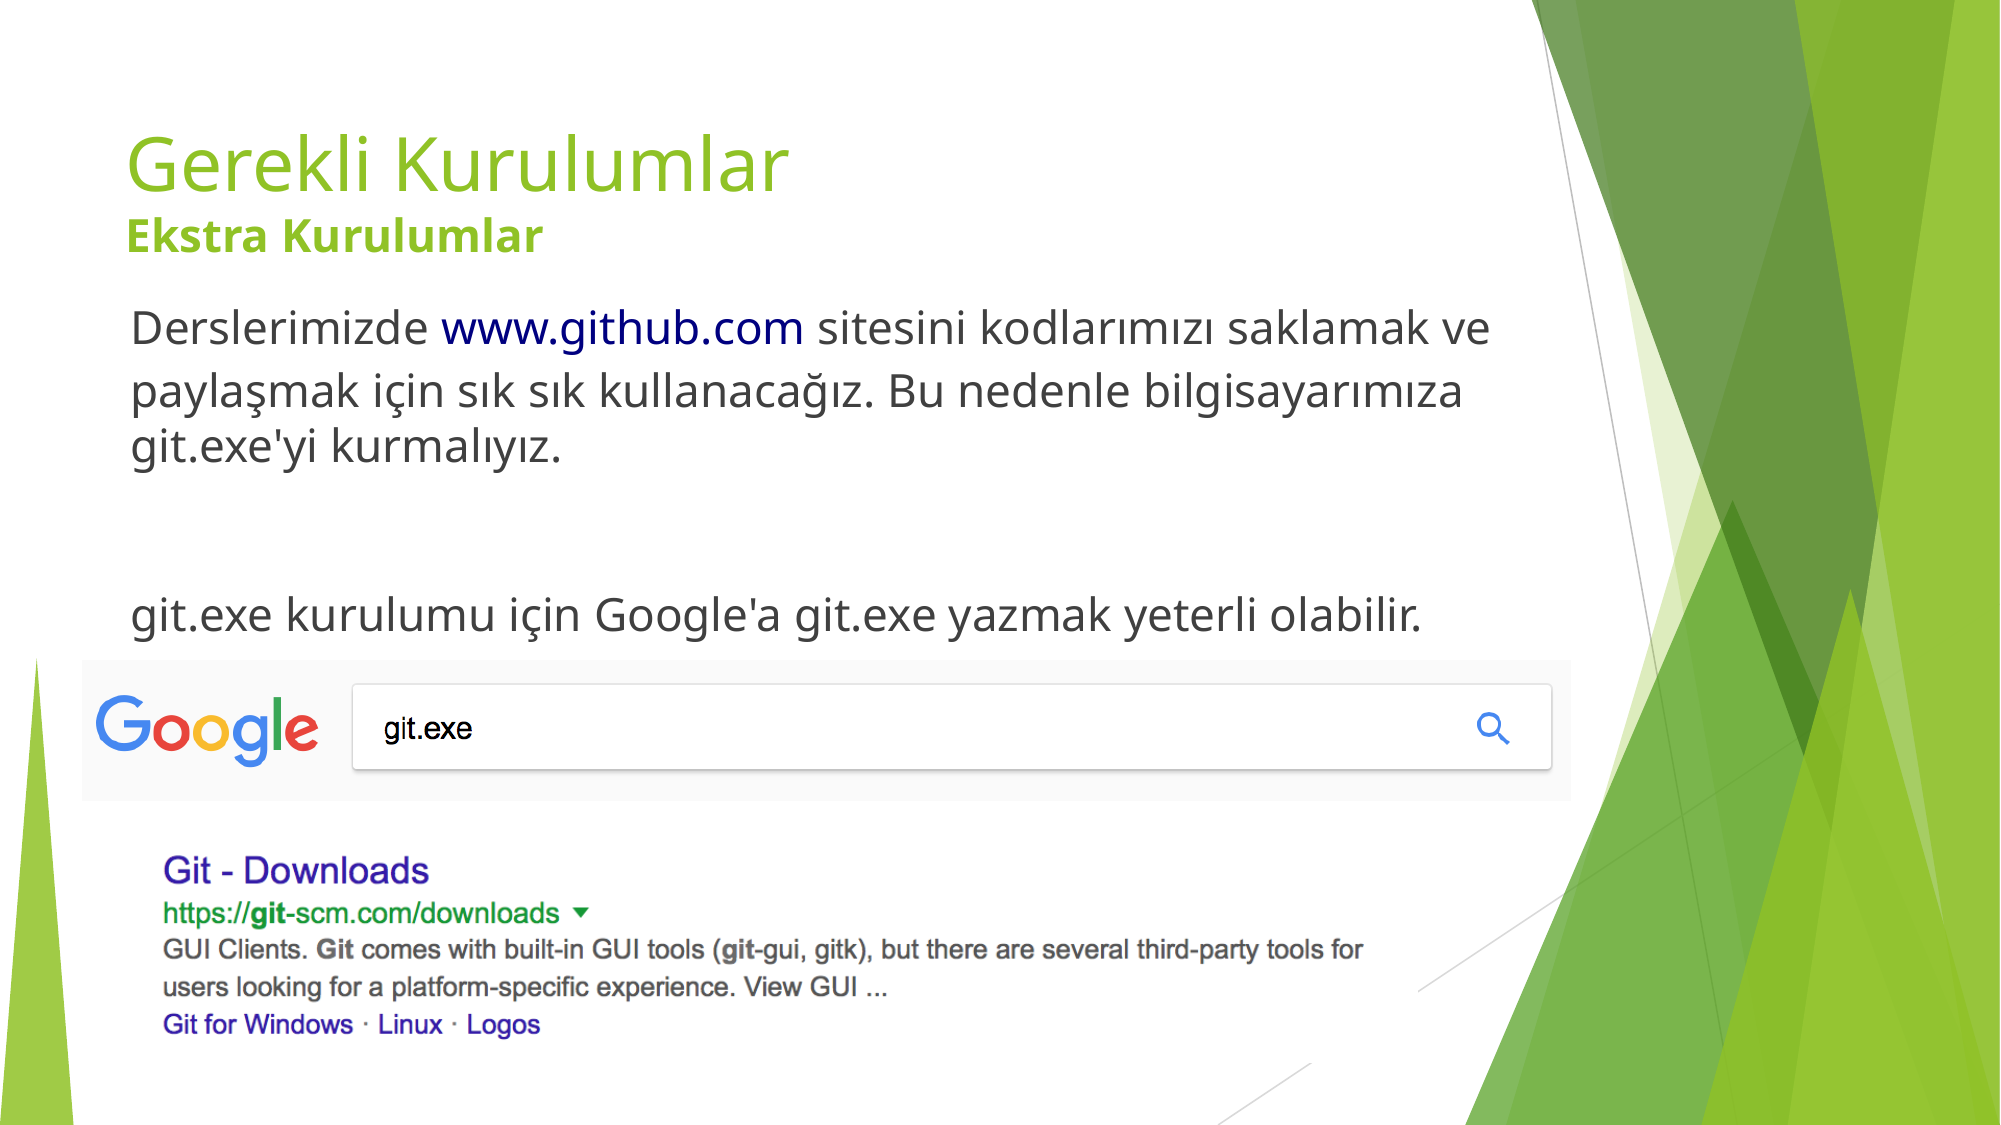

# Gerekli Kurulumlar Ekstra Kurulumlar
Derslerimizde www.github.com sitesini kodlarımızı saklamak ve paylaşmak için sık sık kullanacağız. Bu nedenle bilgisayarımıza git.exe'yi kurmalıyız.
git.exe kurulumu için Google'a git.exe yazmak yeterli olabilir.